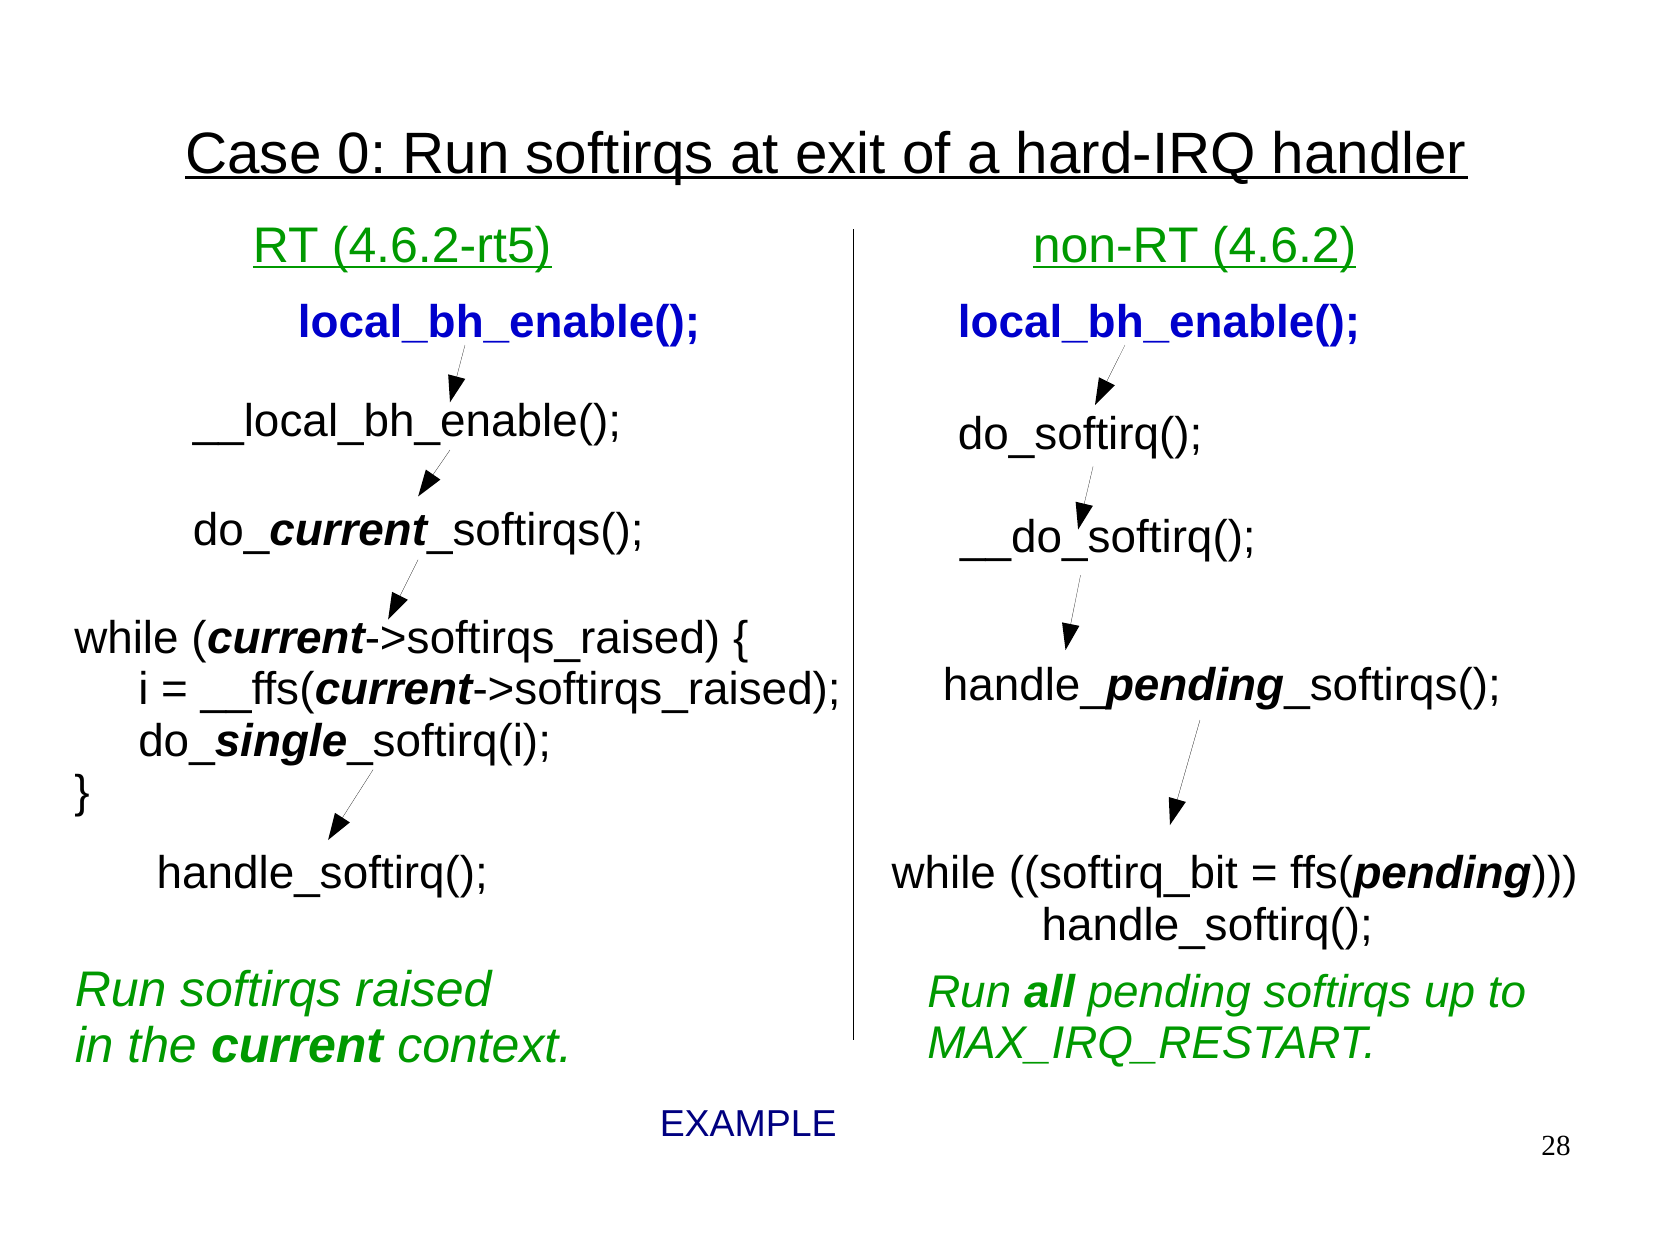

# Case 0: Run softirqs at exit of a hard-IRQ handler
RT (4.6.2-rt5)
non-RT (4.6.2)
local_bh_enable();
local_bh_enable();
__local_bh_enable();
do_softirq();
do_current_softirqs();
__do_softirq();
while (current->softirqs_raised) {
 i = __ffs(current->softirqs_raised);
 do_single_softirq(i);
}
handle_pending_softirqs();
handle_softirq();
while ((softirq_bit = ffs(pending)))
		handle_softirq();
Run softirqs raised
in the current context.
Run all pending softirqs up to MAX_IRQ_RESTART.
EXAMPLE
28